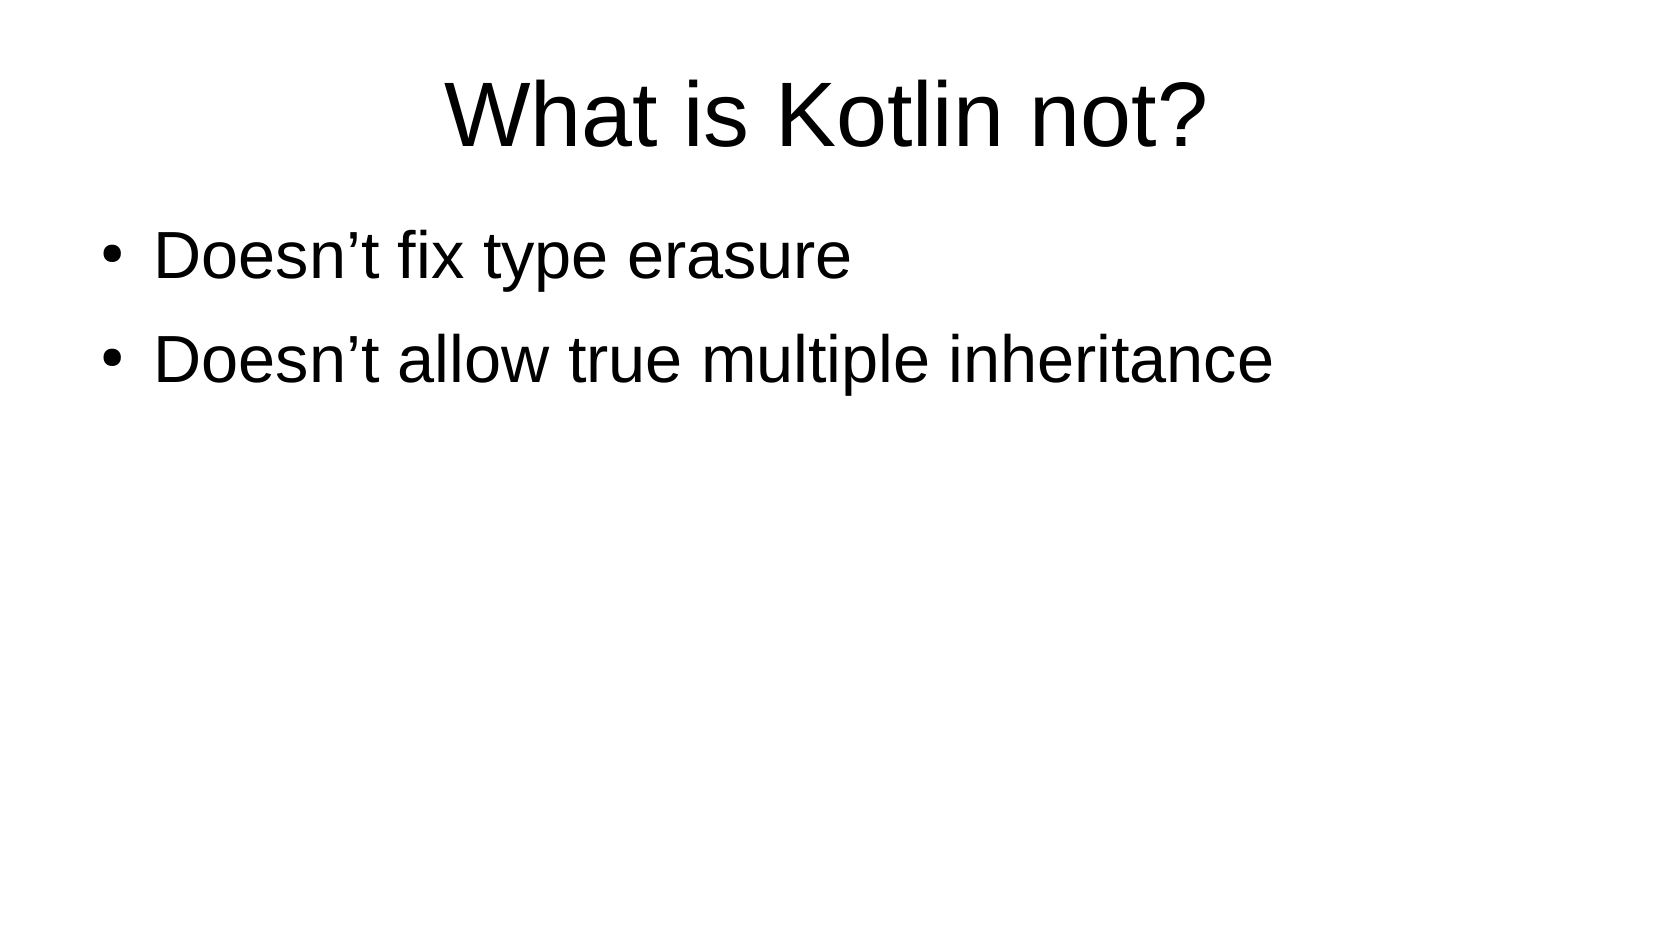

# What is Kotlin not?
Doesn’t fix type erasure
Doesn’t allow true multiple inheritance